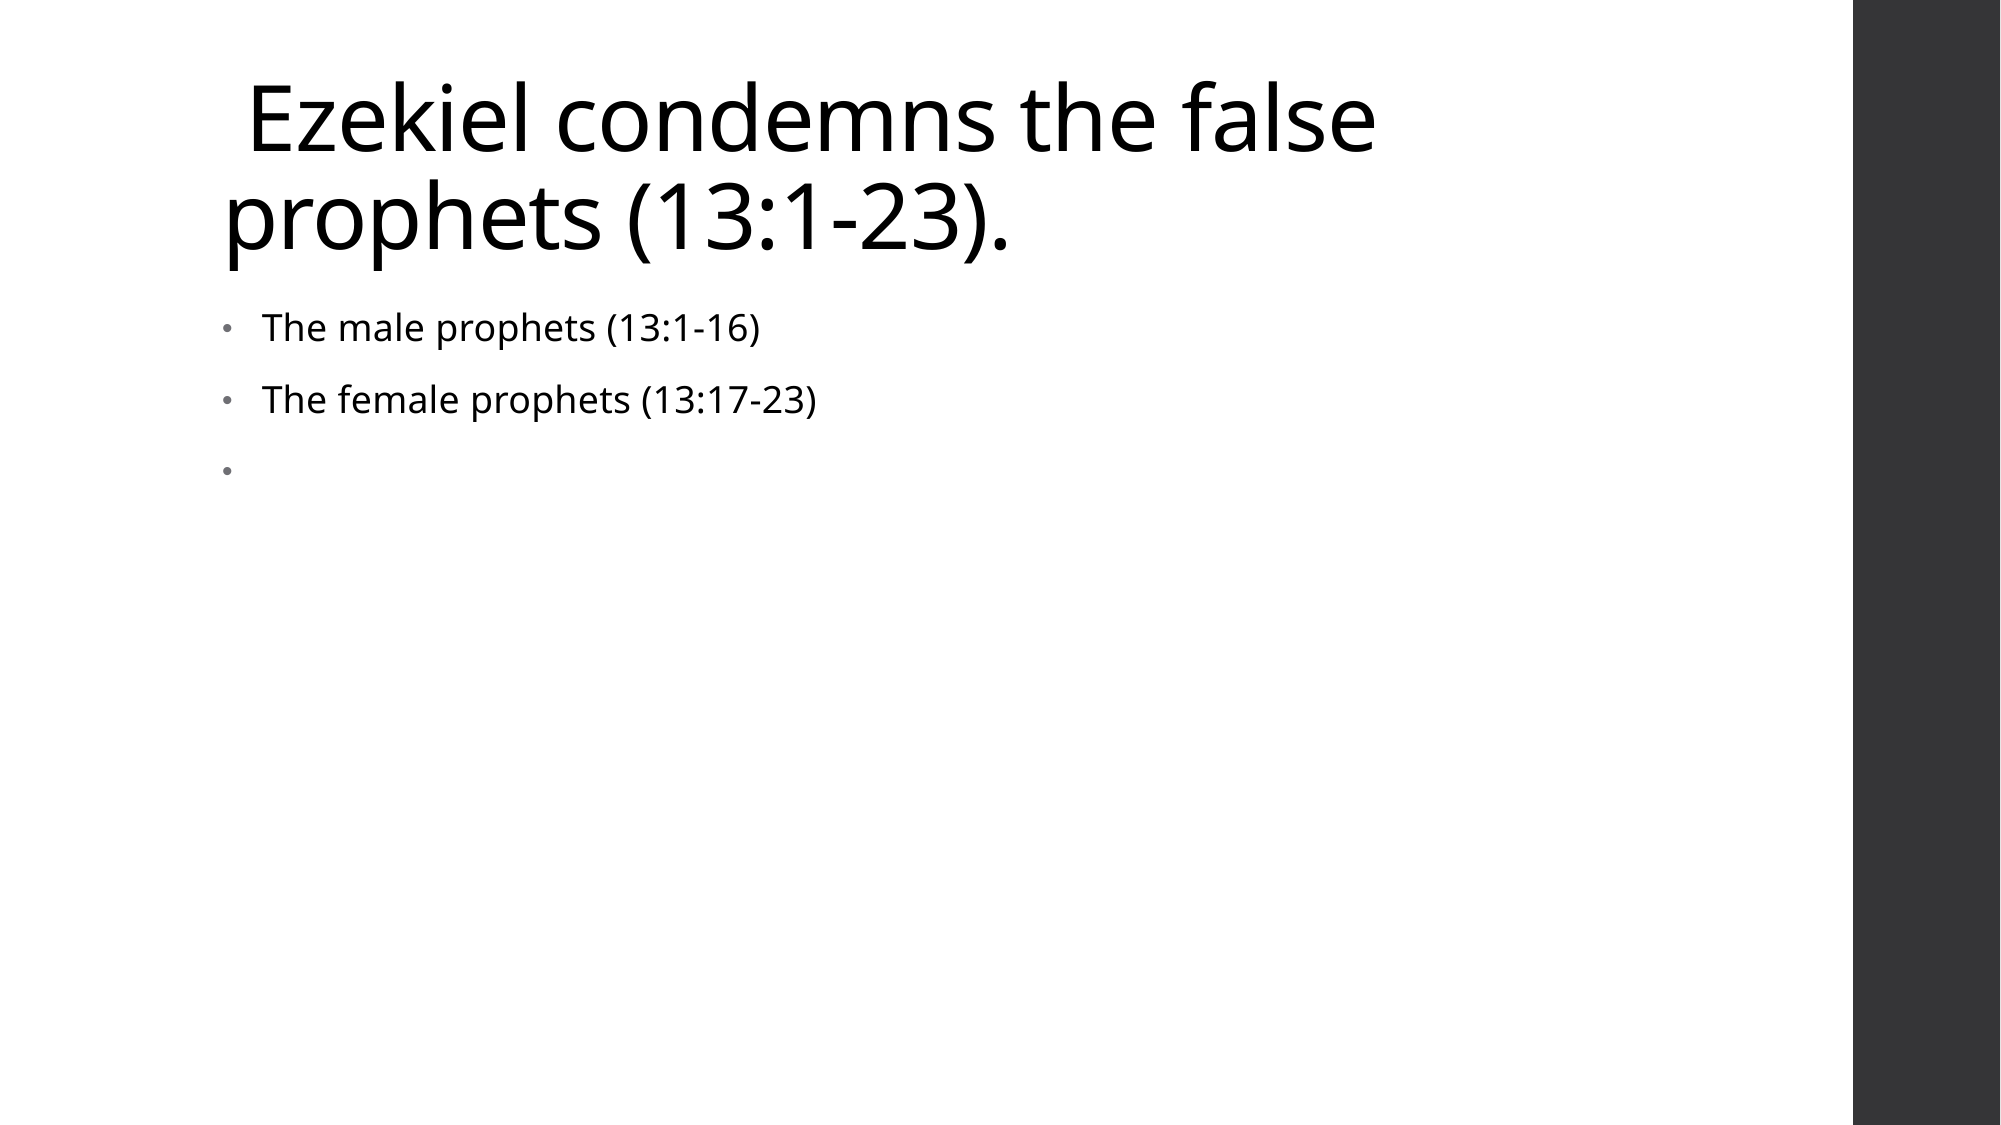

# Ezekiel condemns the false prophets (13:1-23).
 The male prophets (13:1-16)
 The female prophets (13:17-23)